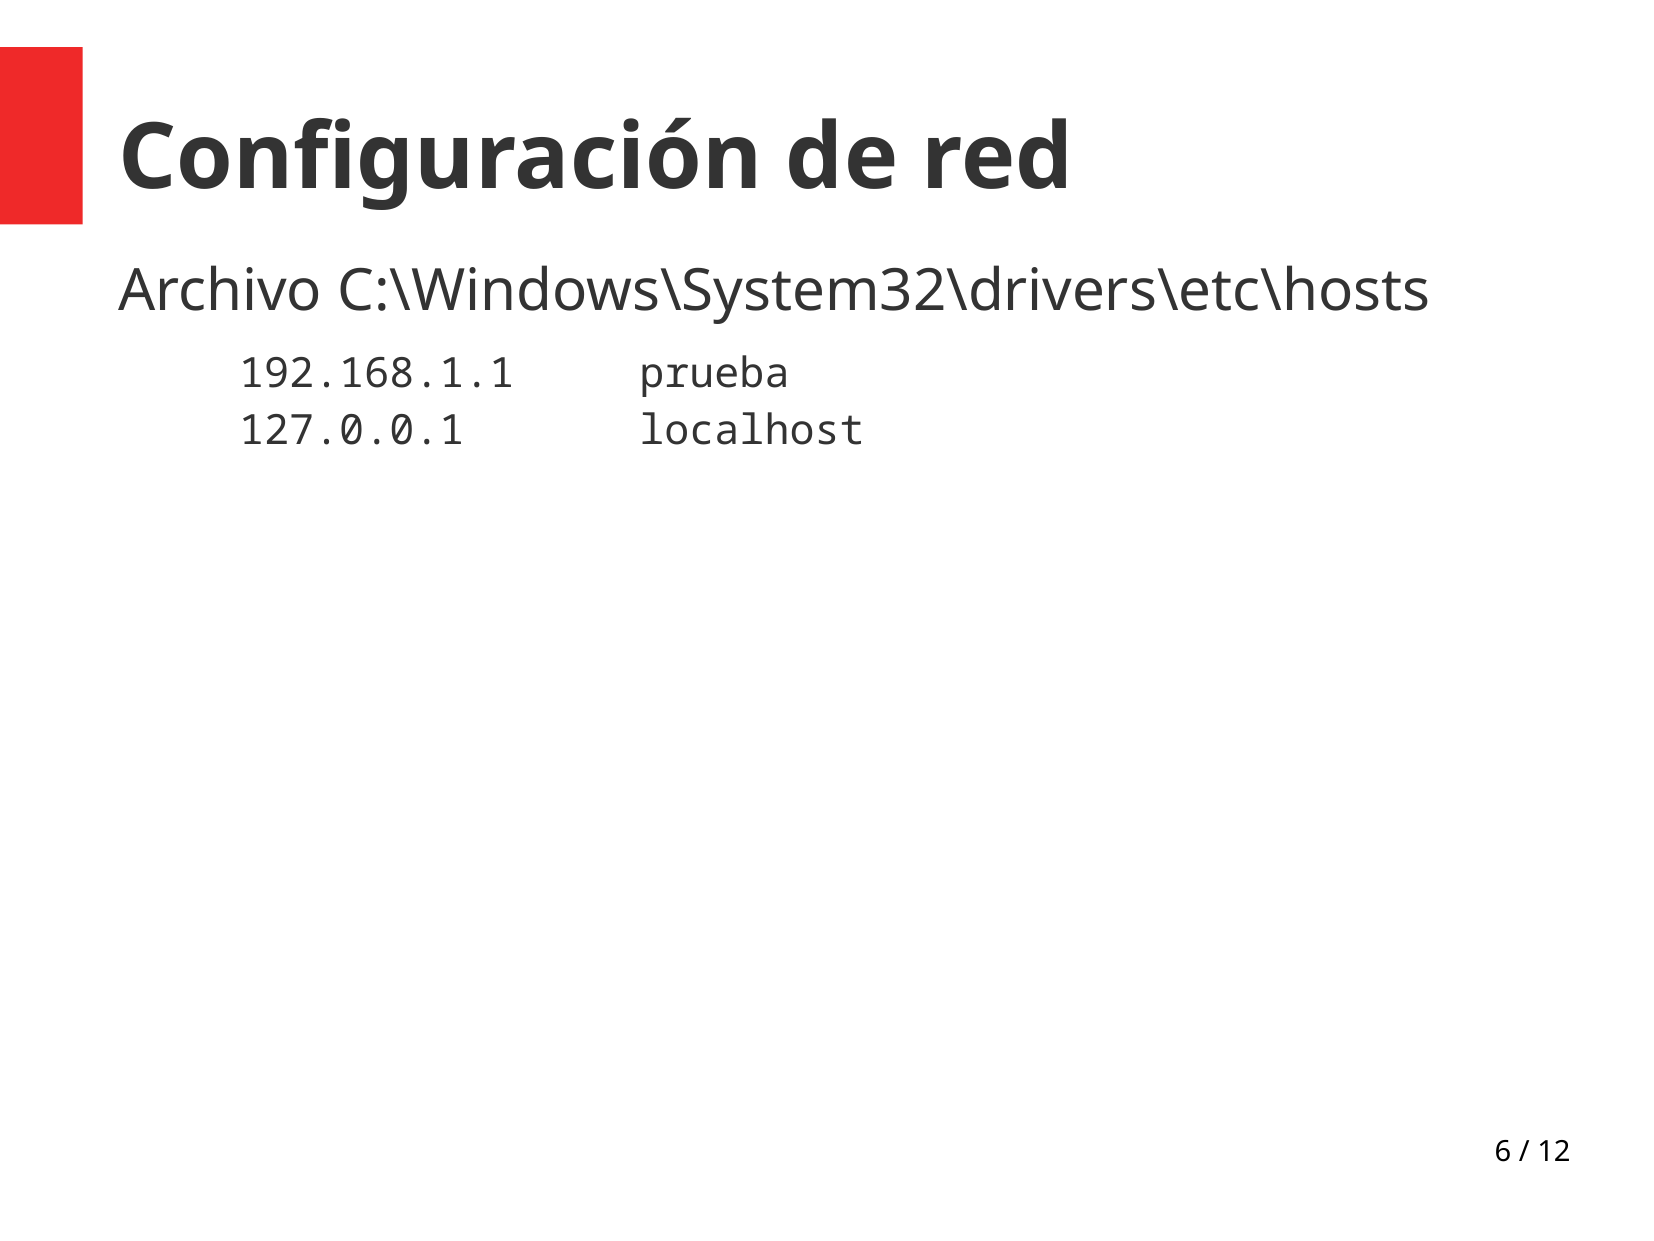

# Configuración de red
Archivo C:\Windows\System32\drivers\etc\hosts
	192.168.1.1 prueba
	127.0.0.1 localhost
6